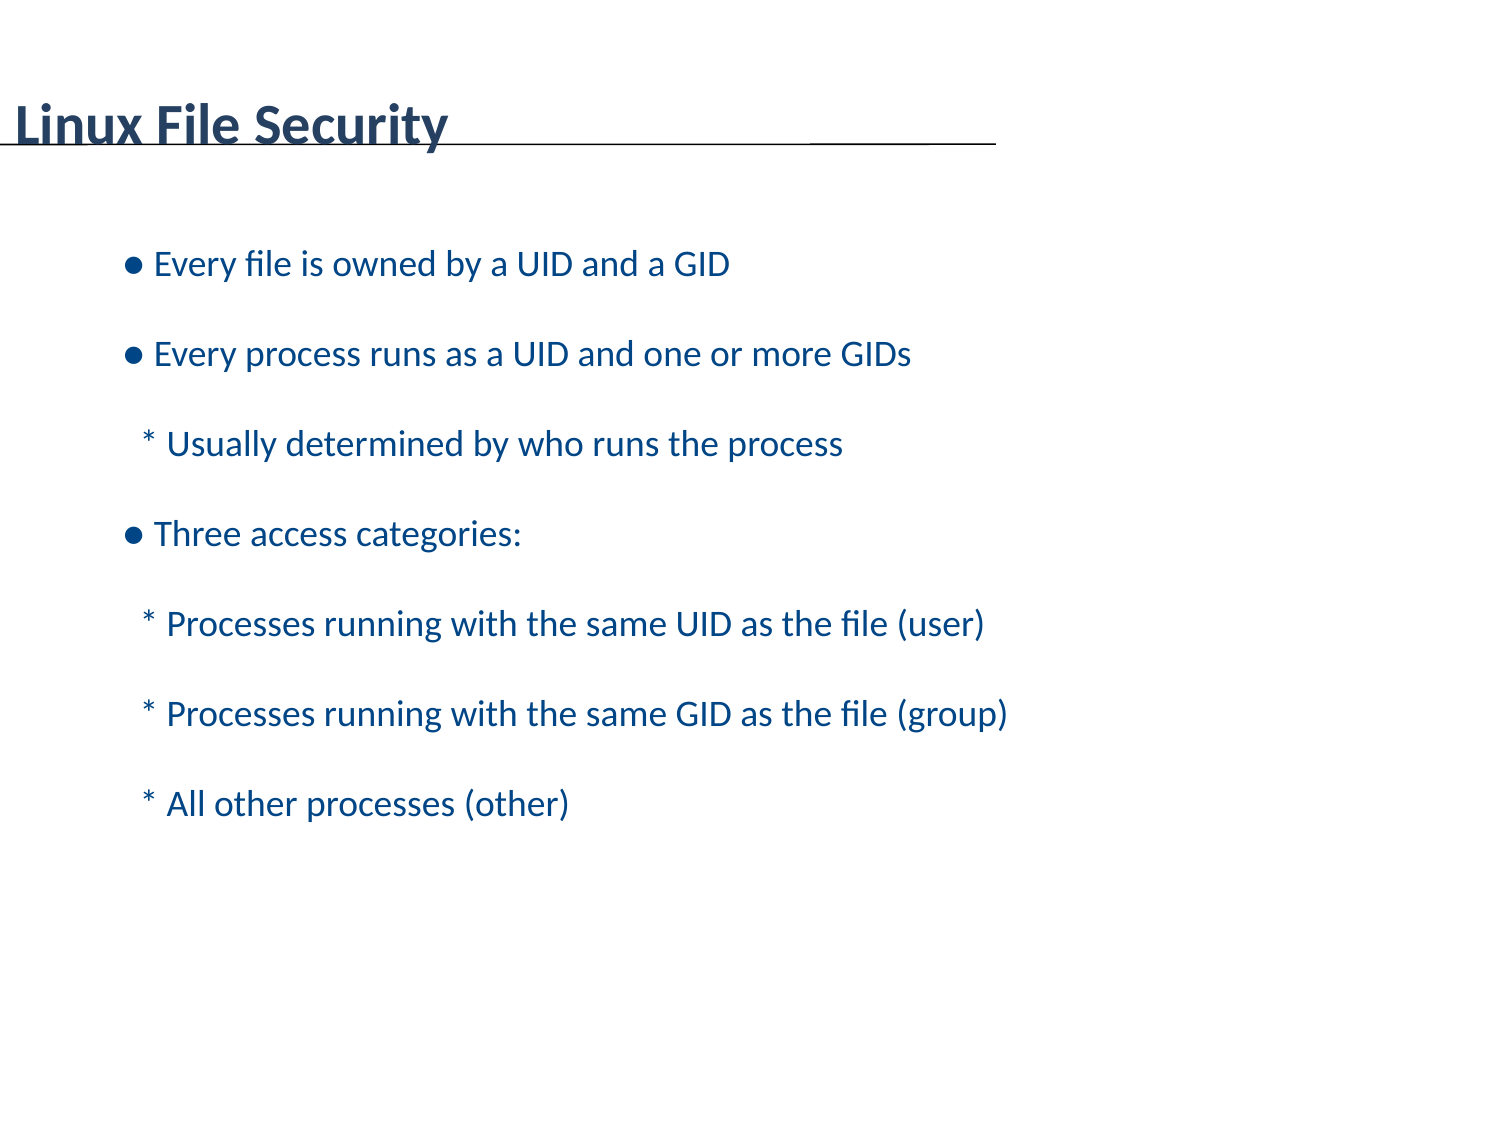

Linux File Security
● Every file is owned by a UID and a GID
● Every process runs as a UID and one or more GIDs
 * Usually determined by who runs the process
● Three access categories:
 * Processes running with the same UID as the file (user)
 * Processes running with the same GID as the file (group)
 * All other processes (other)